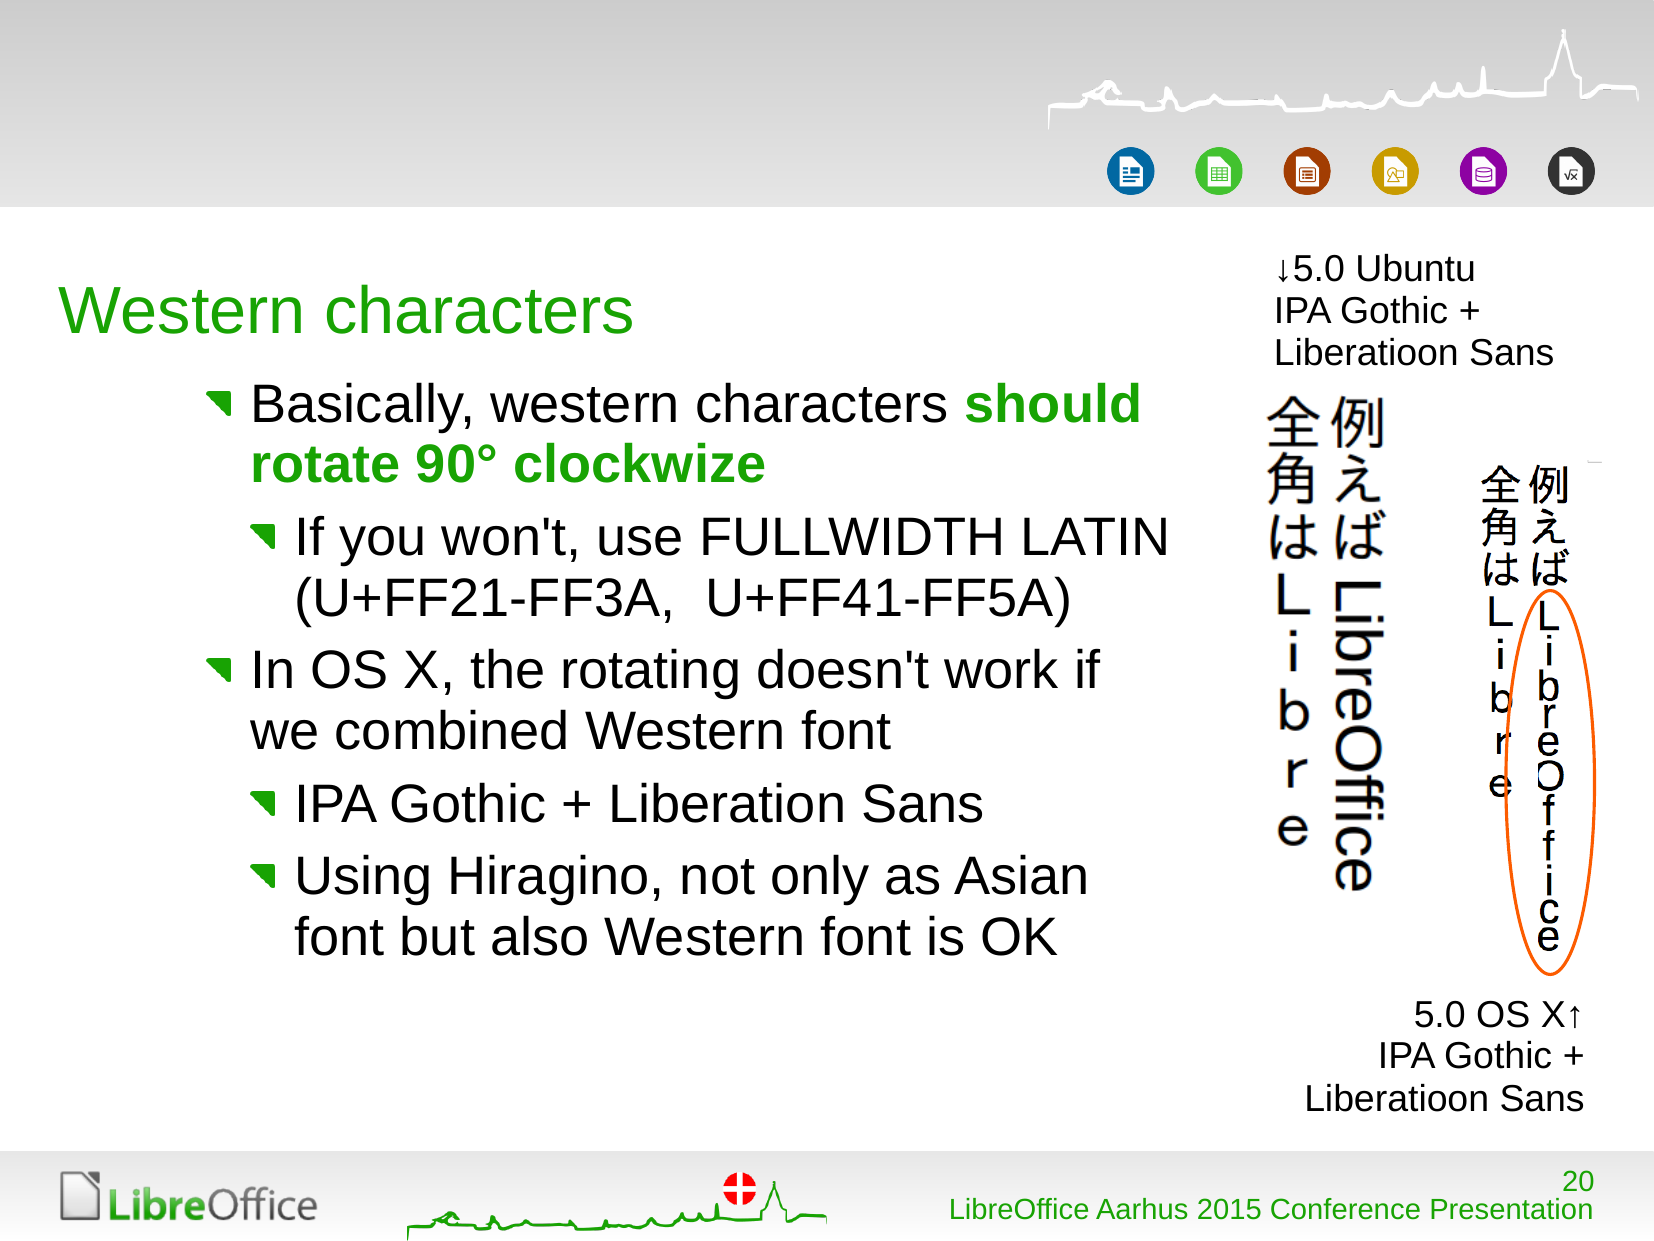

# Western characters
↓5.0 Ubuntu
IPA Gothic +
Liberatioon Sans
Basically, western characters should rotate 90° clockwize
If you won't, use FULLWIDTH LATIN (U+FF21-FF3A, U+FF41-FF5A)
In OS X, the rotating doesn't work if we combined Western font
IPA Gothic + Liberation Sans
Using Hiragino, not only as Asian font but also Western font is OK
5.0 OS X↑
IPA Gothic +
Liberatioon Sans
20
LibreOffice Aarhus 2015 Conference Presentation